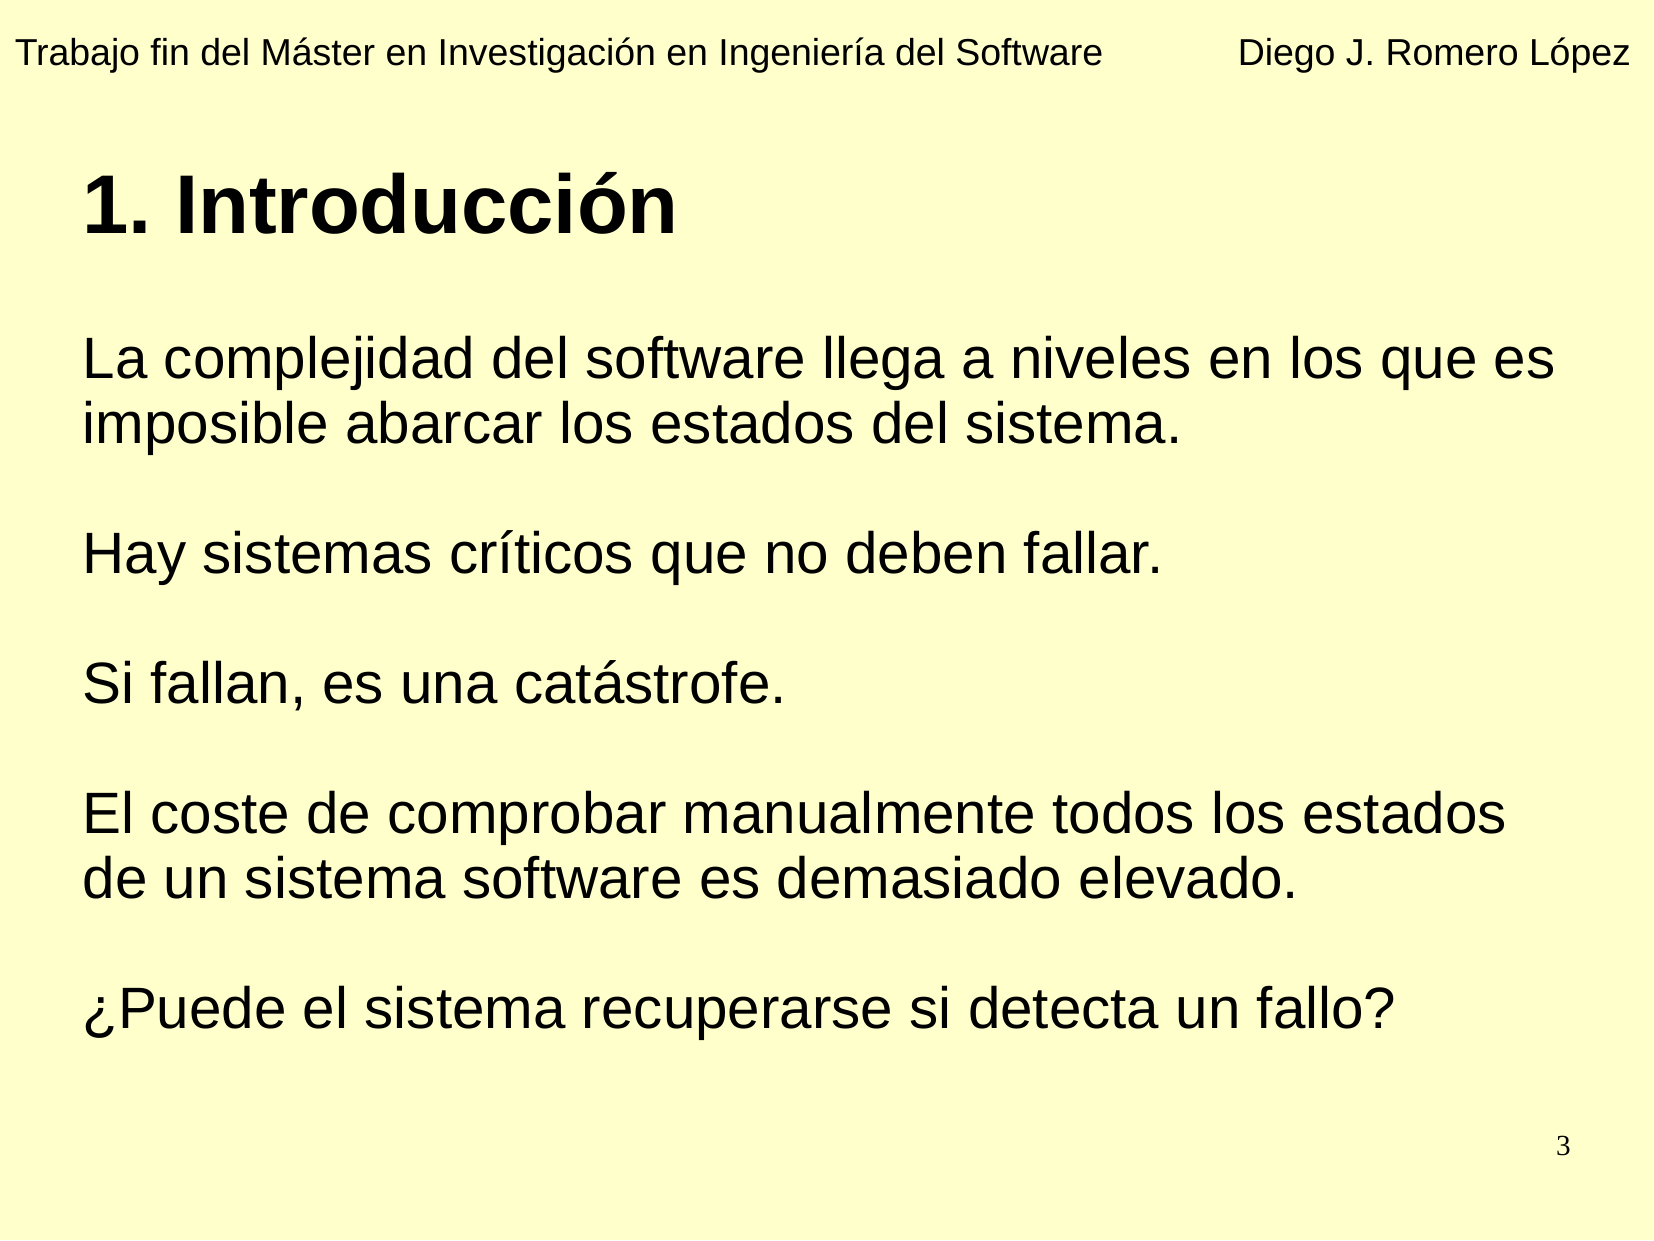

1. Introducción
La complejidad del software llega a niveles en los que es imposible abarcar los estados del sistema.
Hay sistemas críticos que no deben fallar.
Si fallan, es una catástrofe.
El coste de comprobar manualmente todos los estados de un sistema software es demasiado elevado.
¿Puede el sistema recuperarse si detecta un fallo?
3